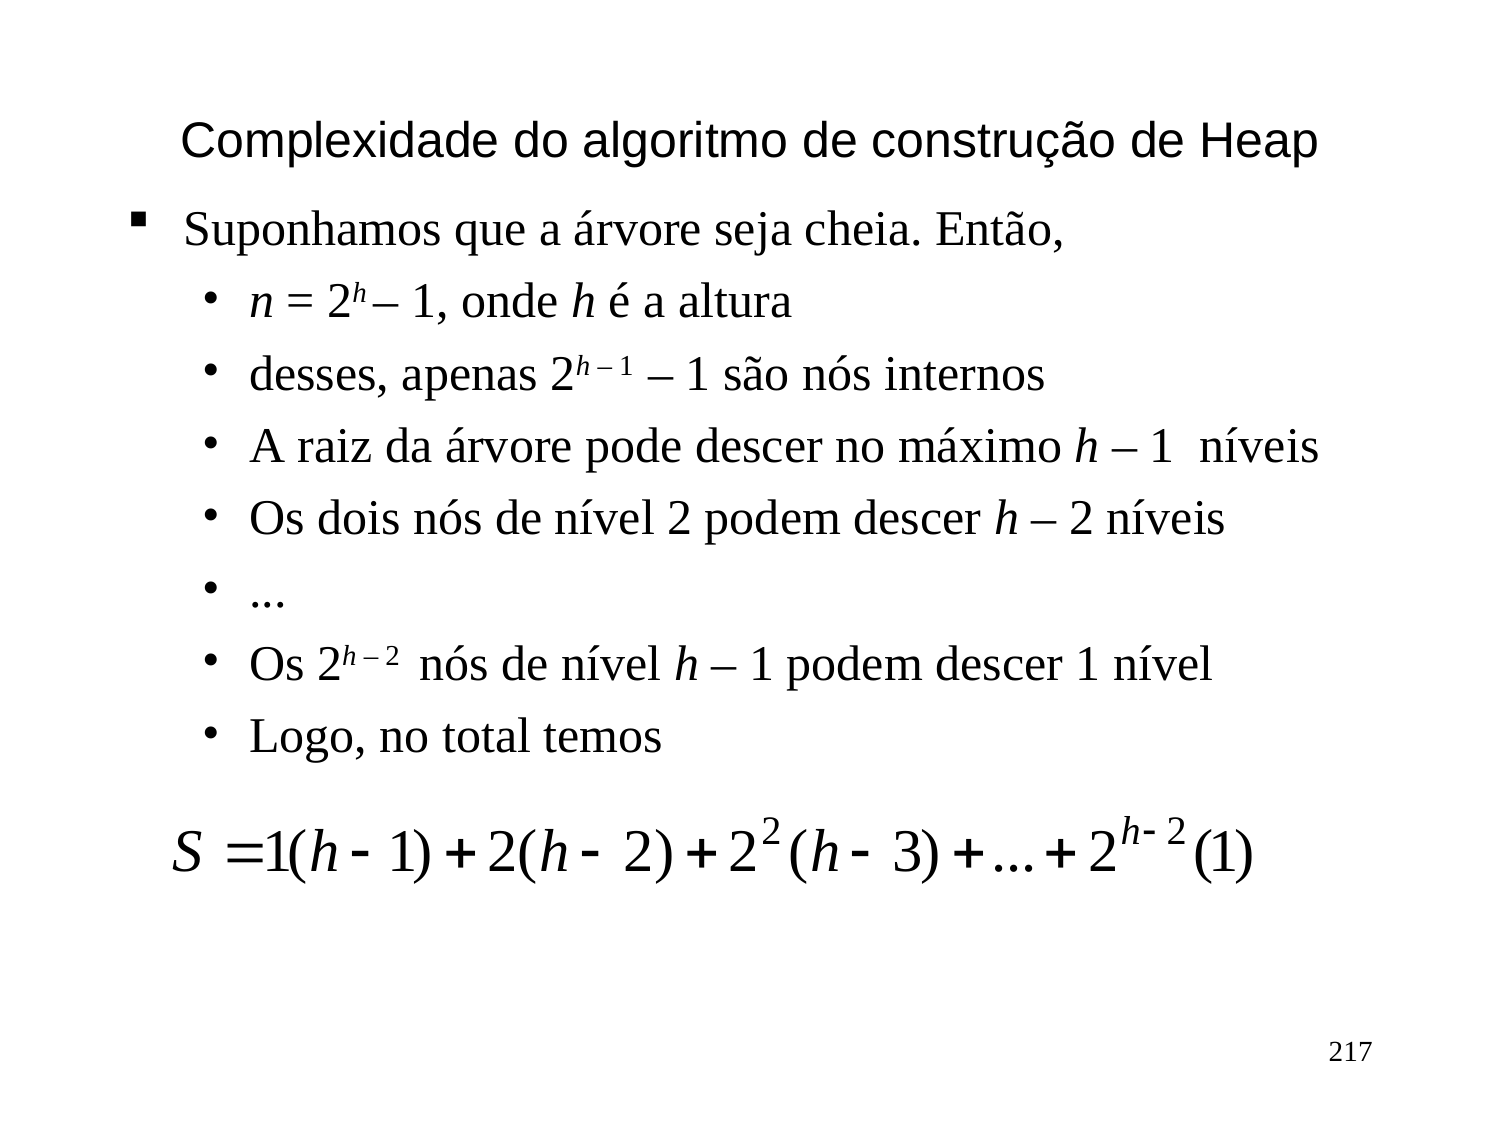

# Complexidade do algoritmo de construção de Heap
Suponhamos que a árvore seja cheia. Então,
n = 2h – 1, onde h é a altura
desses, apenas 2h – 1 – 1 são nós internos
A raiz da árvore pode descer no máximo h – 1 níveis
Os dois nós de nível 2 podem descer h – 2 níveis
...
Os 2h – 2 nós de nível h – 1 podem descer 1 nível
Logo, no total temos
217